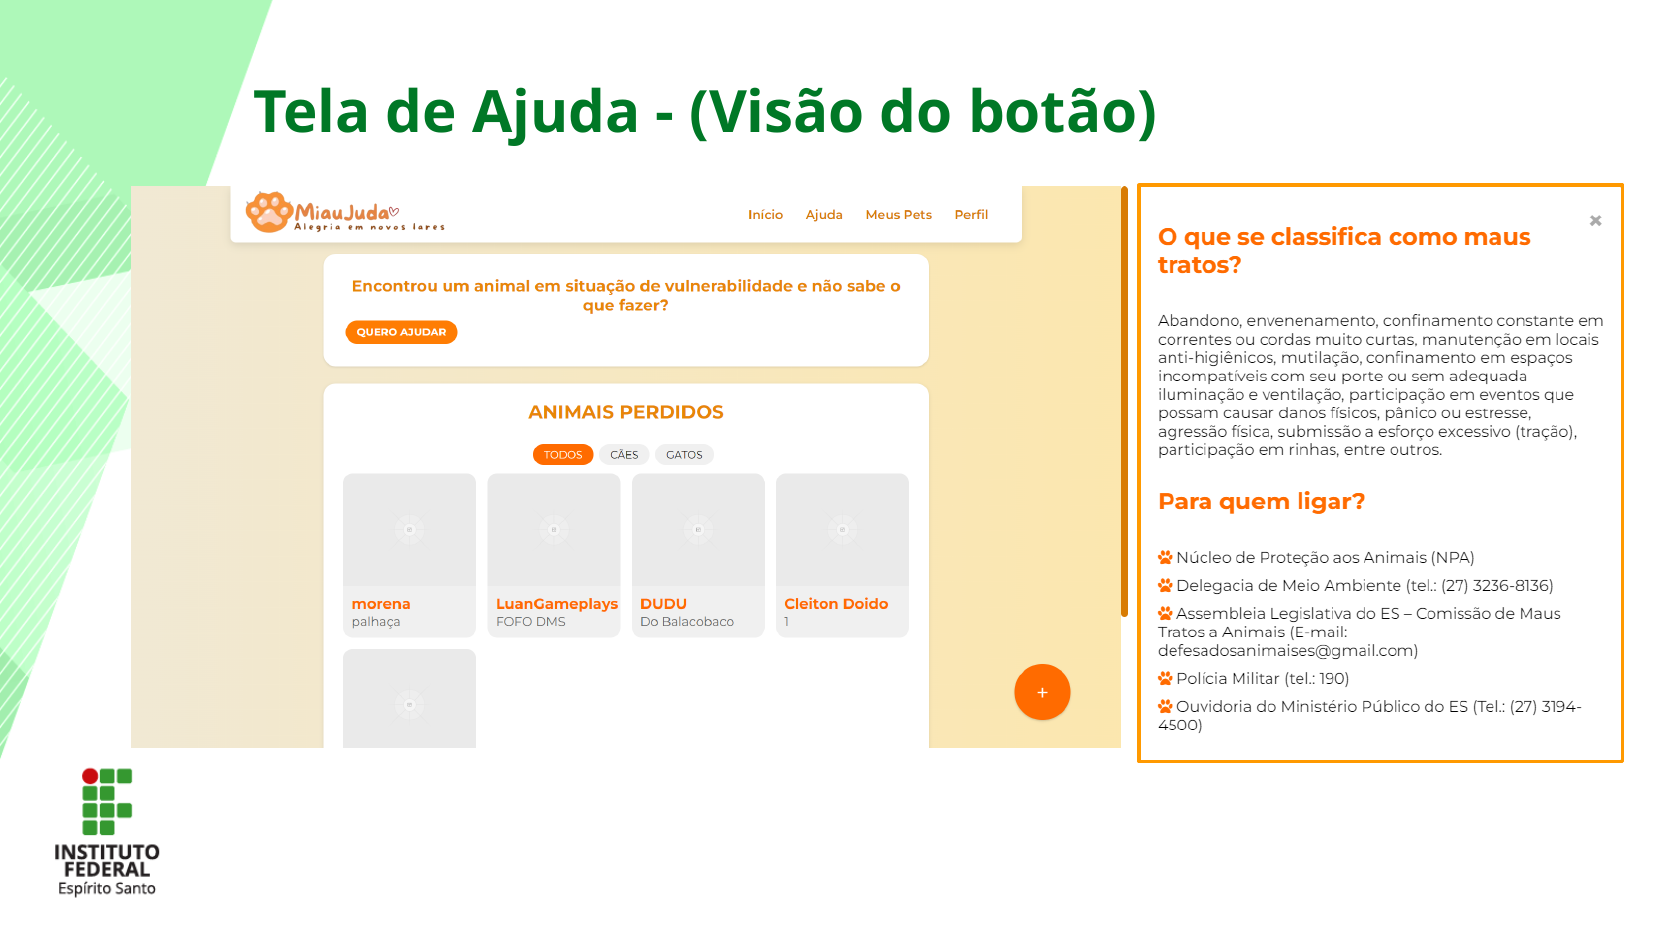

Tela de Ajuda - (Visão do botão)